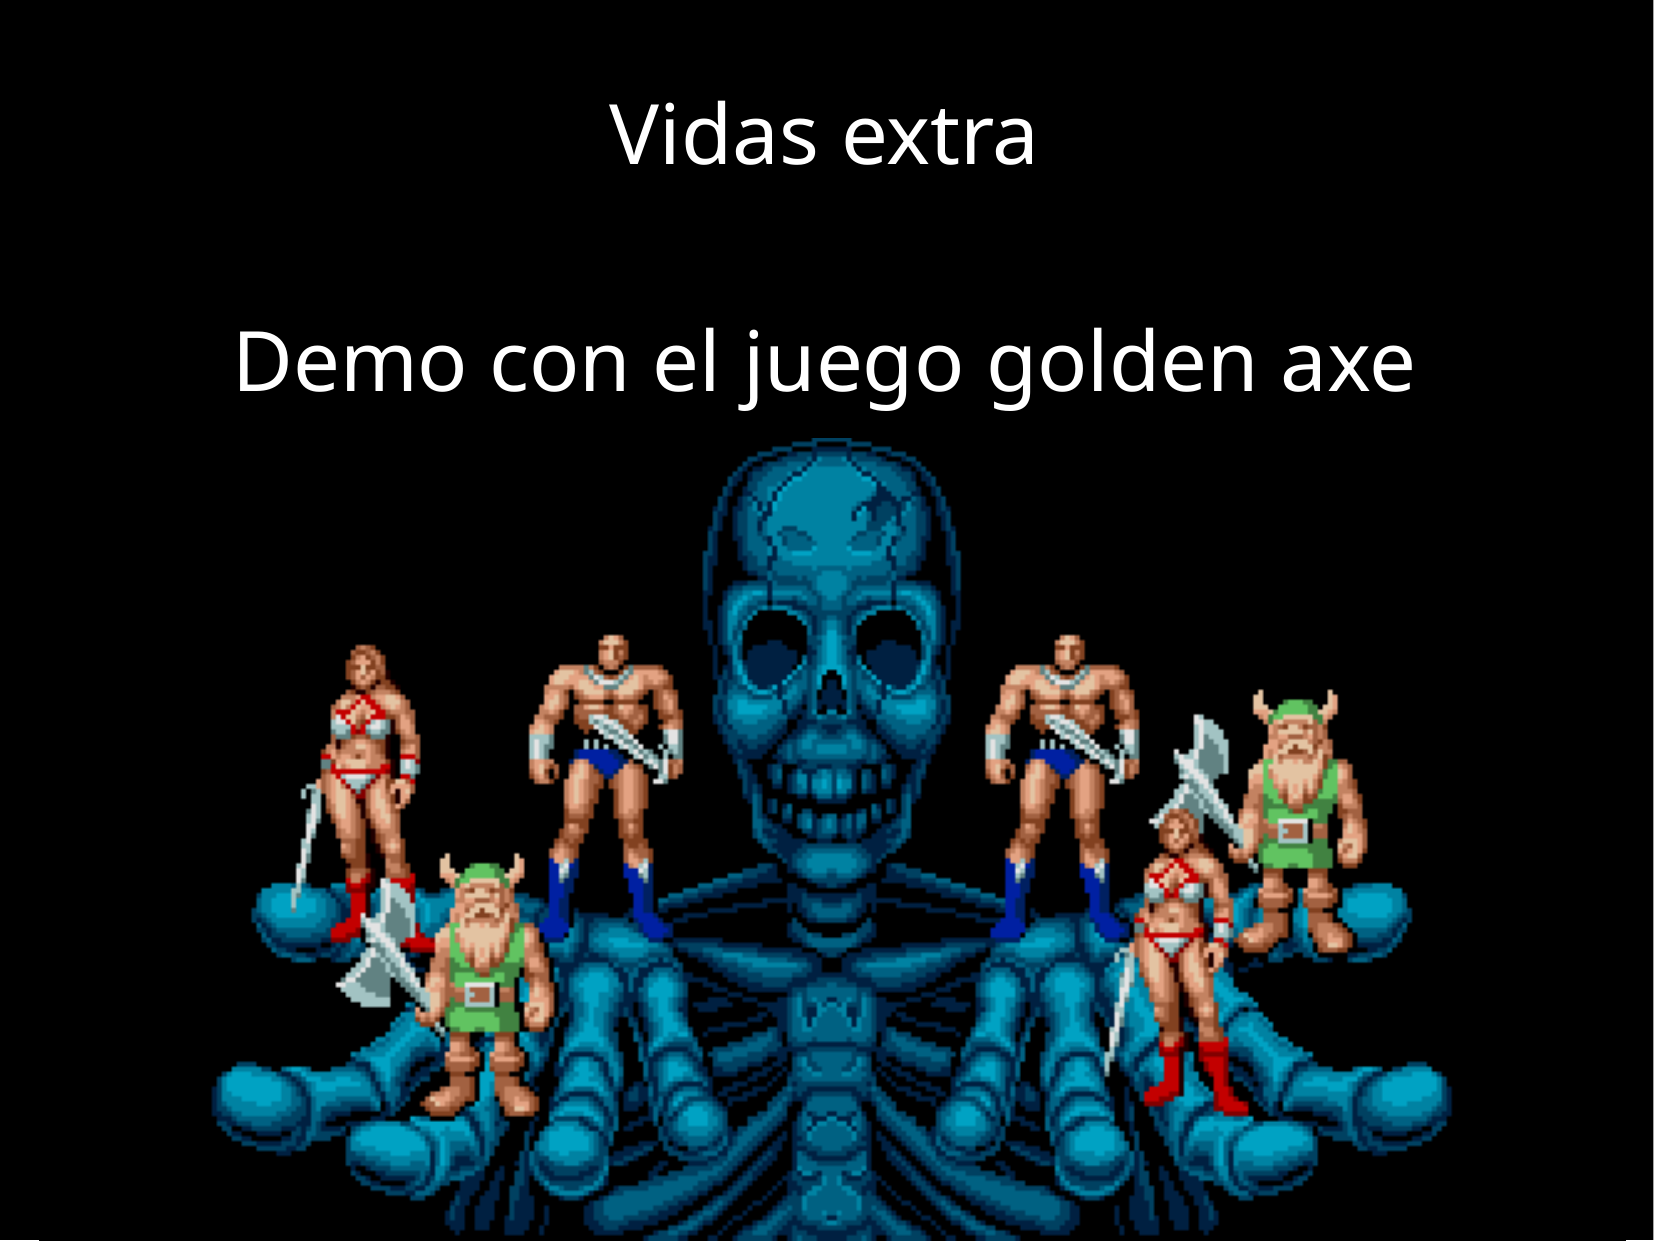

Vidas extra
Demo con el juego golden axe